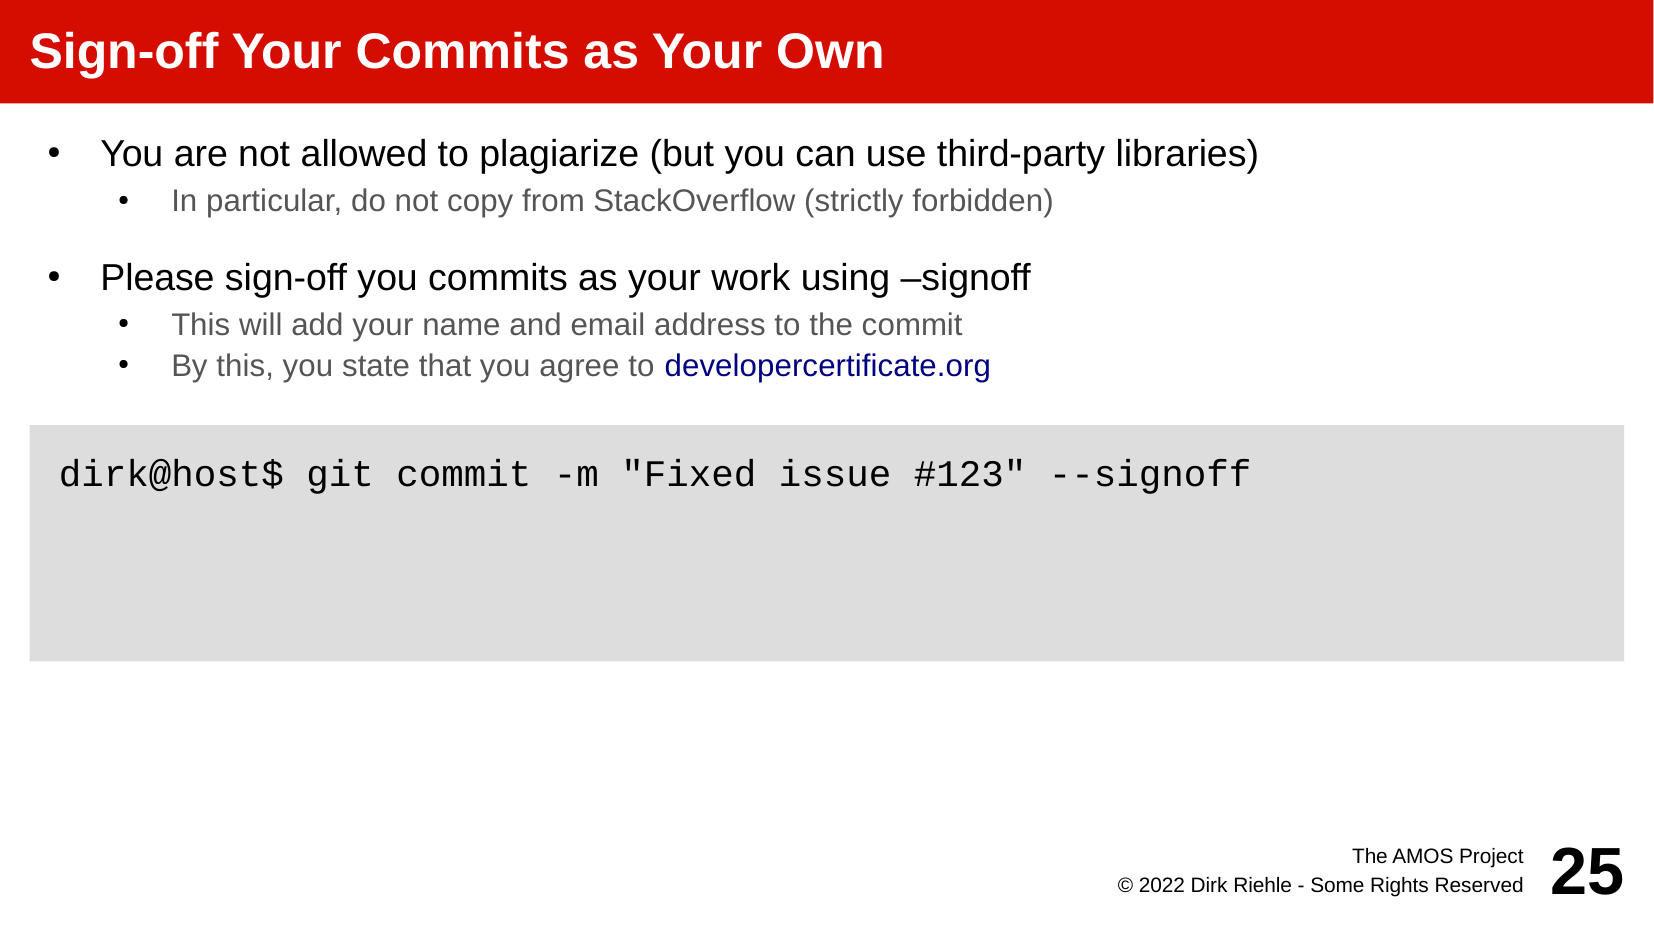

# Sign-off Your Commits as Your Own
You are not allowed to plagiarize (but you can use third-party libraries)
In particular, do not copy from StackOverflow (strictly forbidden)
Please sign-off you commits as your work using –signoff
This will add your name and email address to the commit
By this, you state that you agree to developercertificate.org
dirk@host$ git commit -m "Fixed issue #123" --signoff
The AMOS Project
25
© 2022 Dirk Riehle - Some Rights Reserved